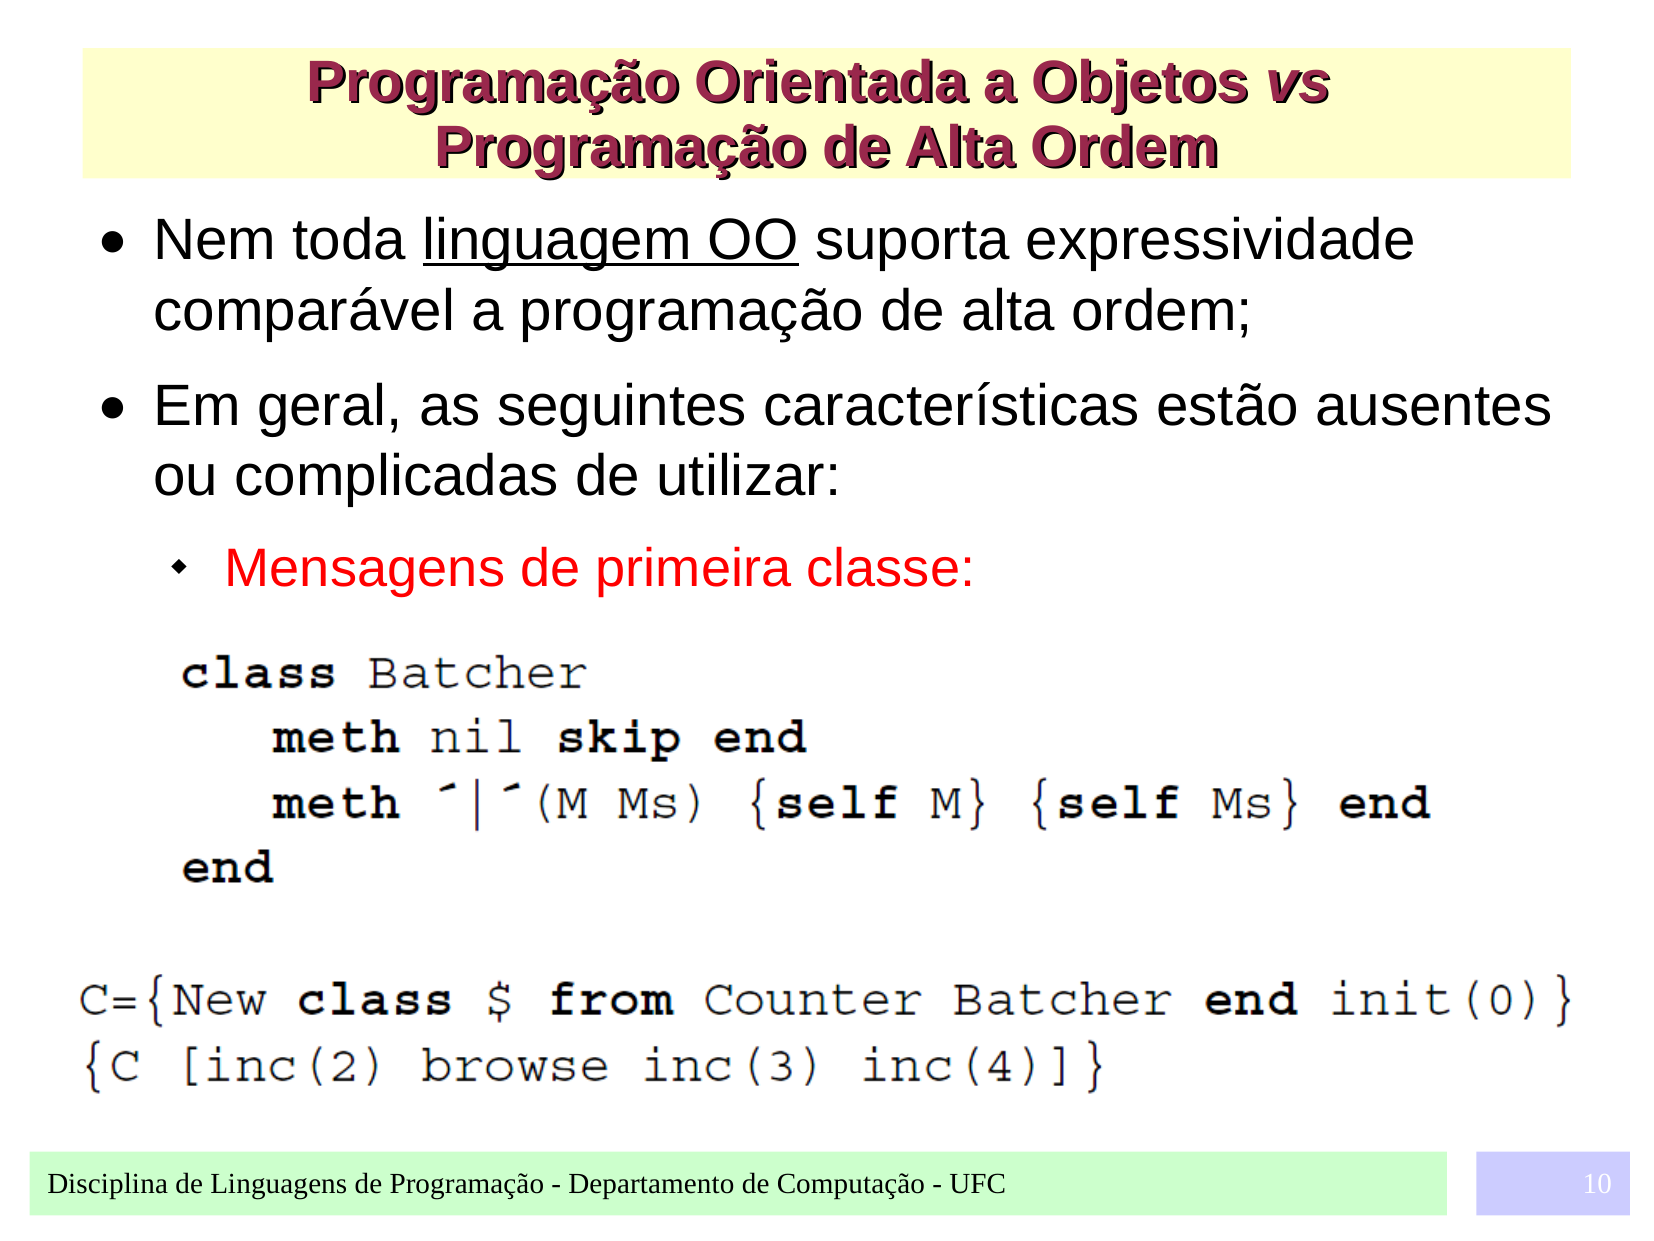

# Programação Orientada a Objetos vs Programação de Alta Ordem
Nem toda linguagem OO suporta expressividade comparável a programação de alta ordem;
Em geral, as seguintes características estão ausentes ou complicadas de utilizar:
Mensagens de primeira classe:
Disciplina de Linguagens de Programação - Departamento de Computação - UFC
10